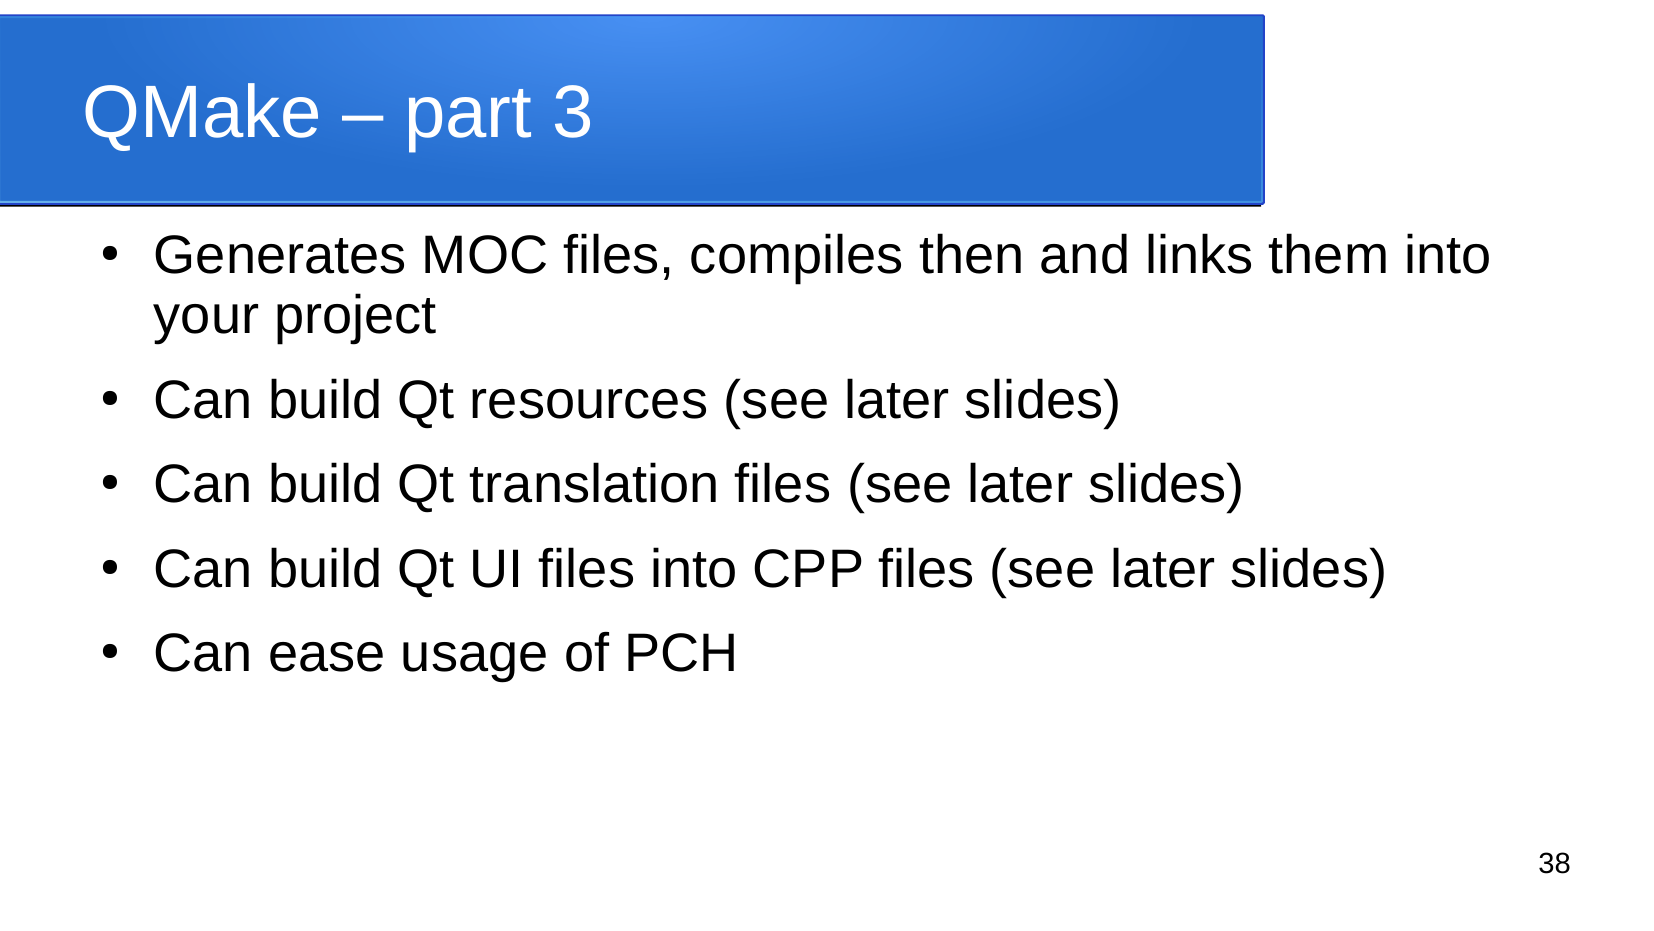

# QMake – part 3
Generates MOC files, compiles then and links them into your project
Can build Qt resources (see later slides)
Can build Qt translation files (see later slides)
Can build Qt UI files into CPP files (see later slides)
Can ease usage of PCH
38